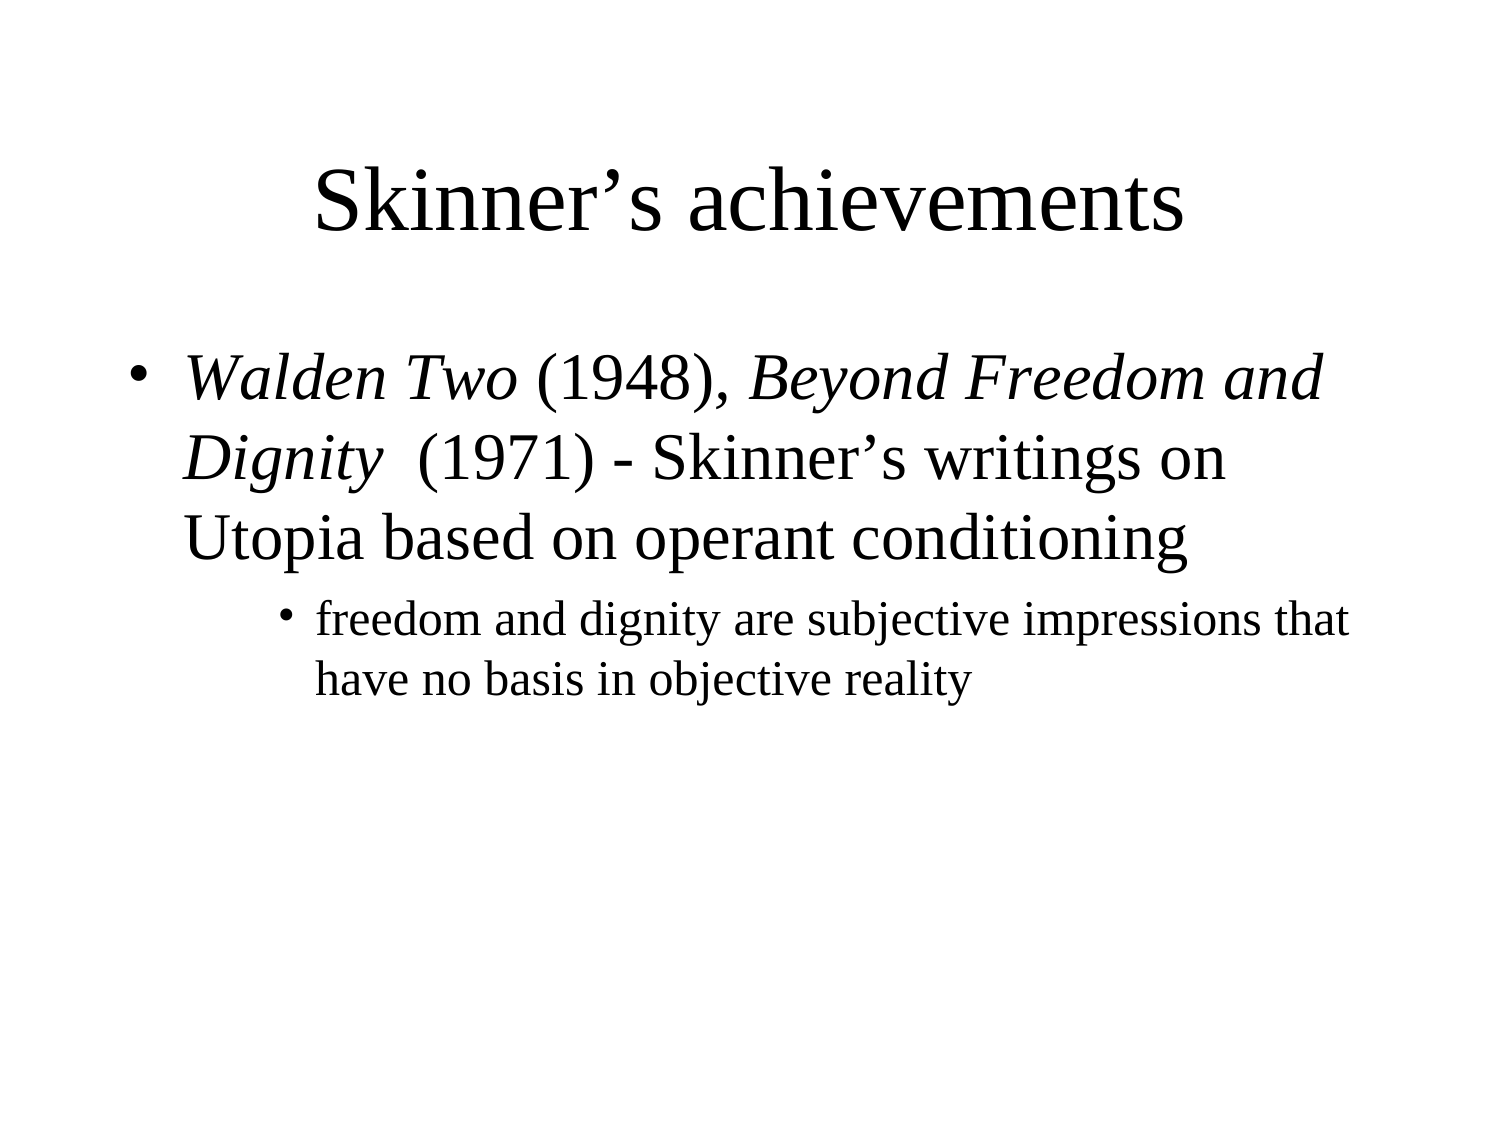

# Skinner’s achievements
Walden Two (1948), Beyond Freedom and Dignity (1971) - Skinner’s writings on Utopia based on operant conditioning
freedom and dignity are subjective impressions that have no basis in objective reality